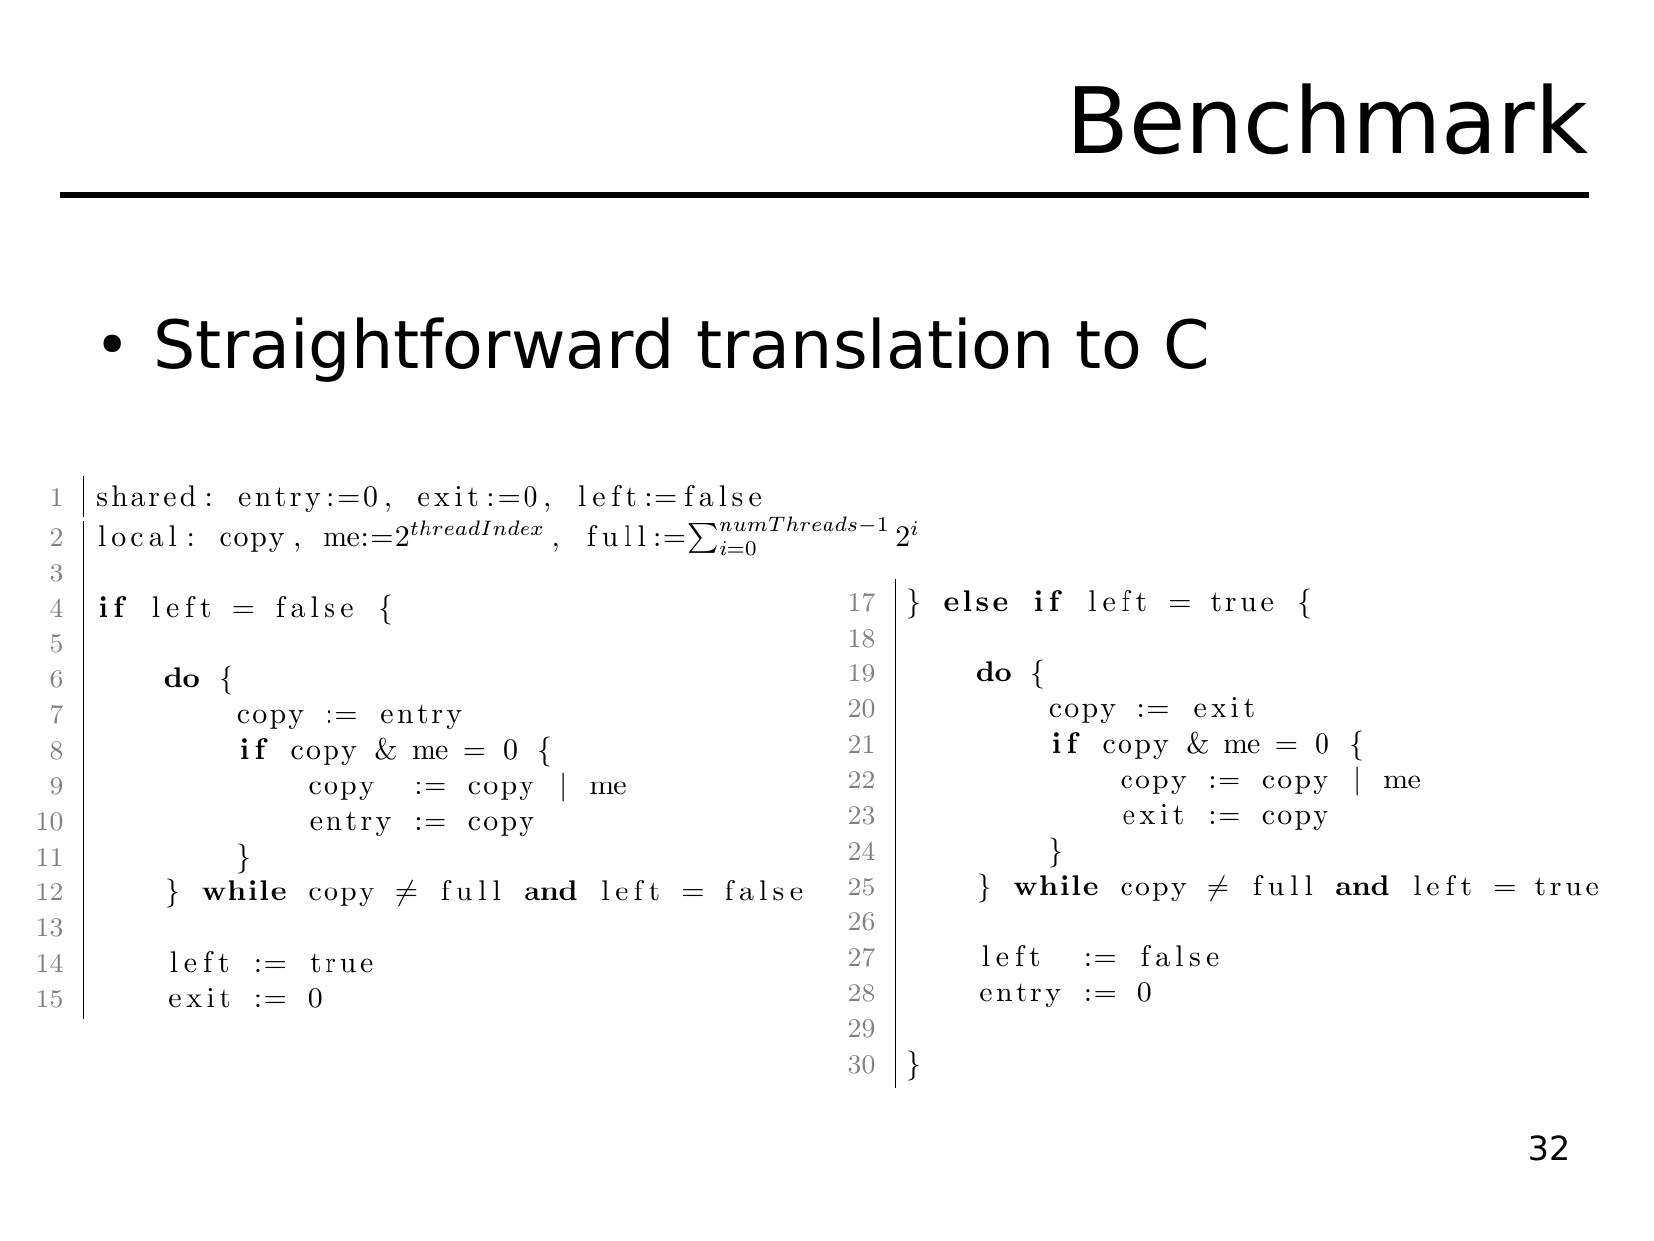

# Benchmark
Straightforward translation to C
32